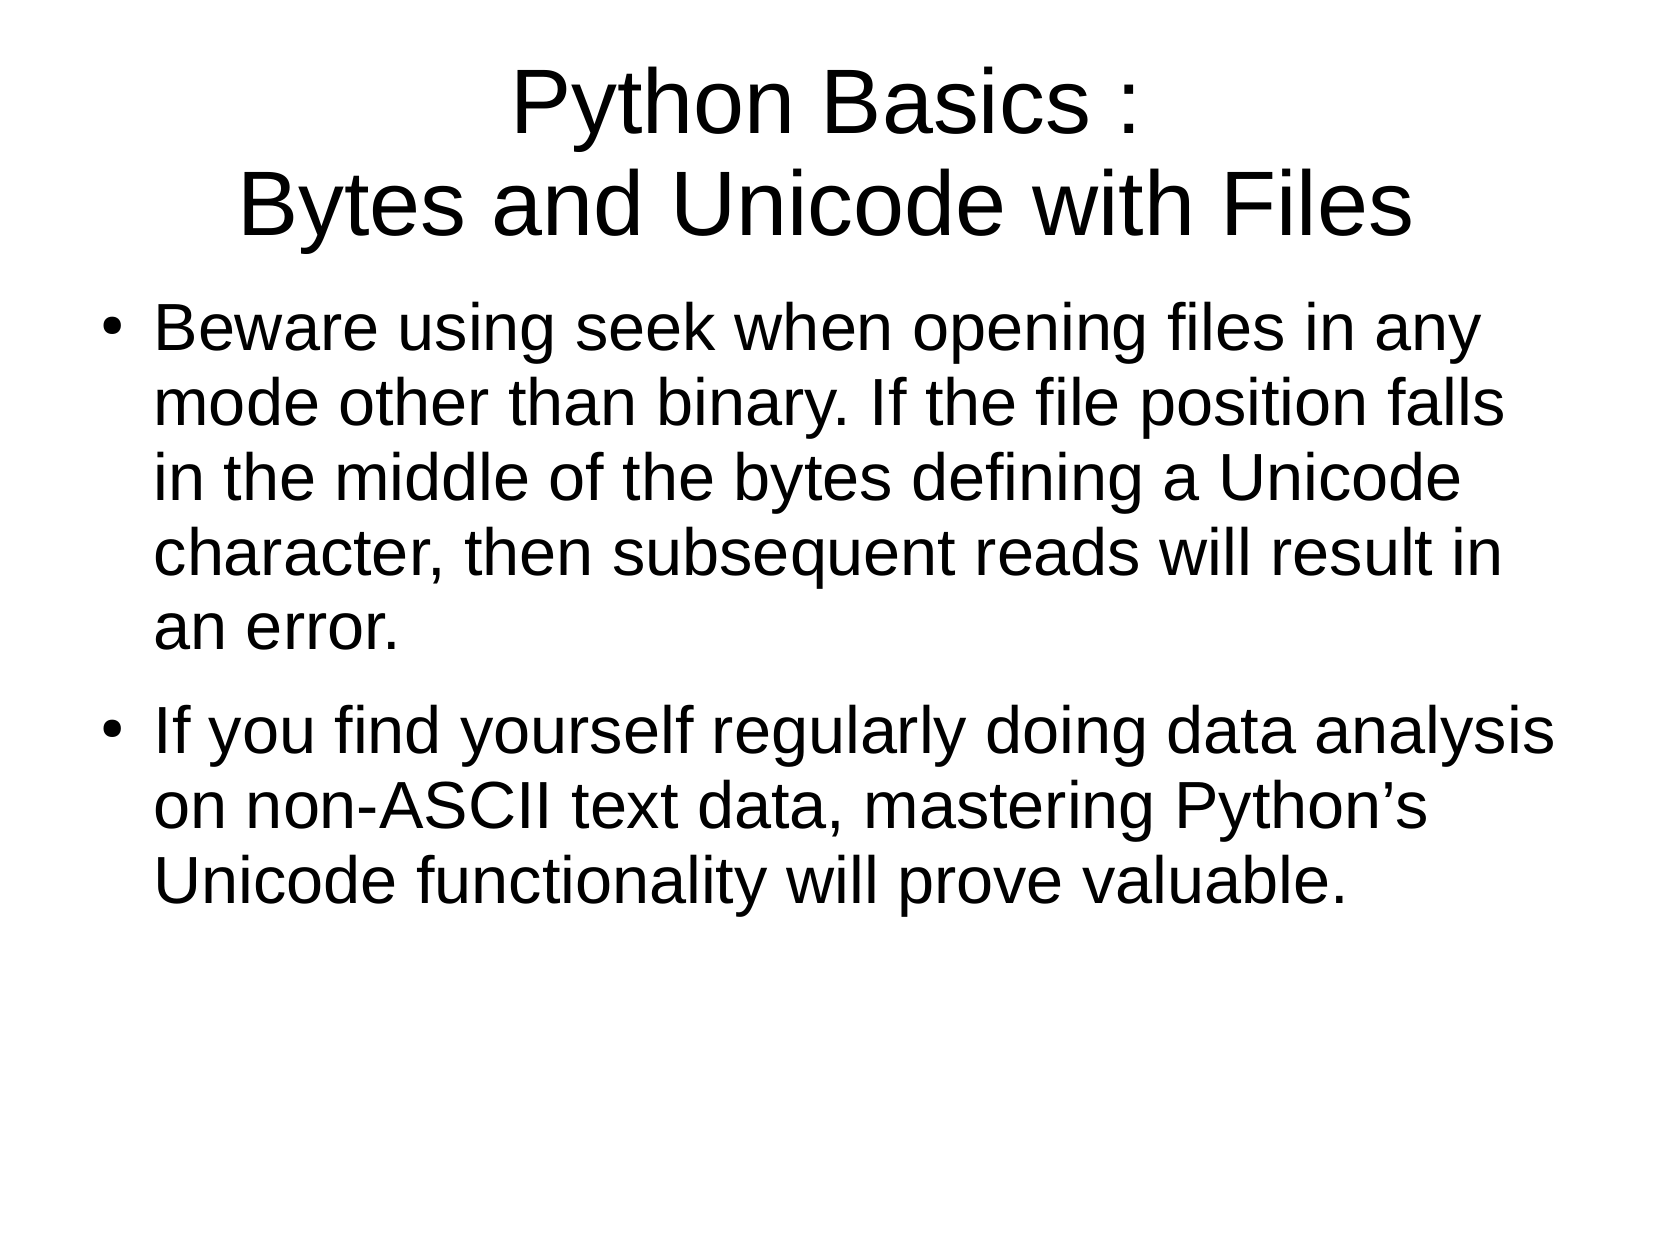

# Python Basics : Bytes and Unicode with Files
Beware using seek when opening files in any mode other than binary. If the file position falls in the middle of the bytes defining a Unicode character, then subsequent reads will result in an error.
If you find yourself regularly doing data analysis on non-ASCII text data, mastering Python’s Unicode functionality will prove valuable.